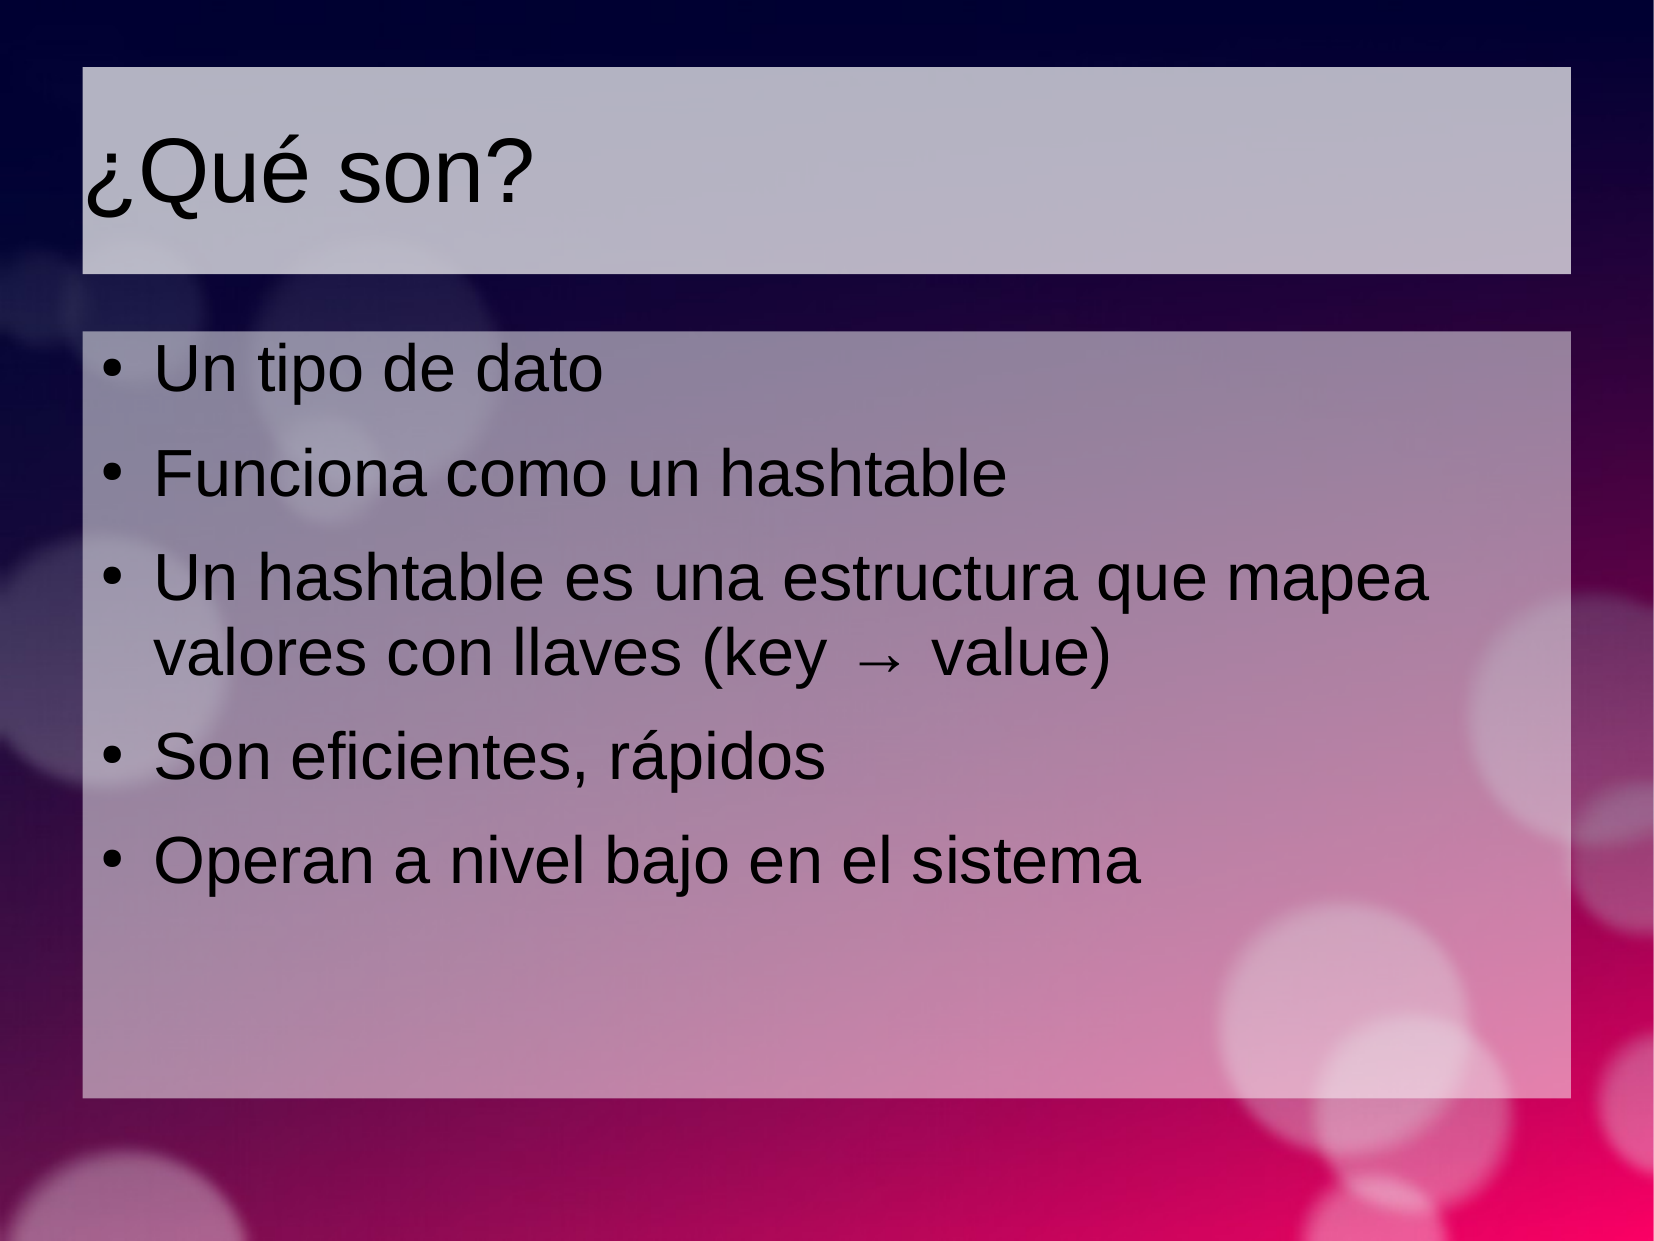

# ¿Qué son?
Un tipo de dato
Funciona como un hashtable
Un hashtable es una estructura que mapea valores con llaves (key → value)
Son eficientes, rápidos
Operan a nivel bajo en el sistema